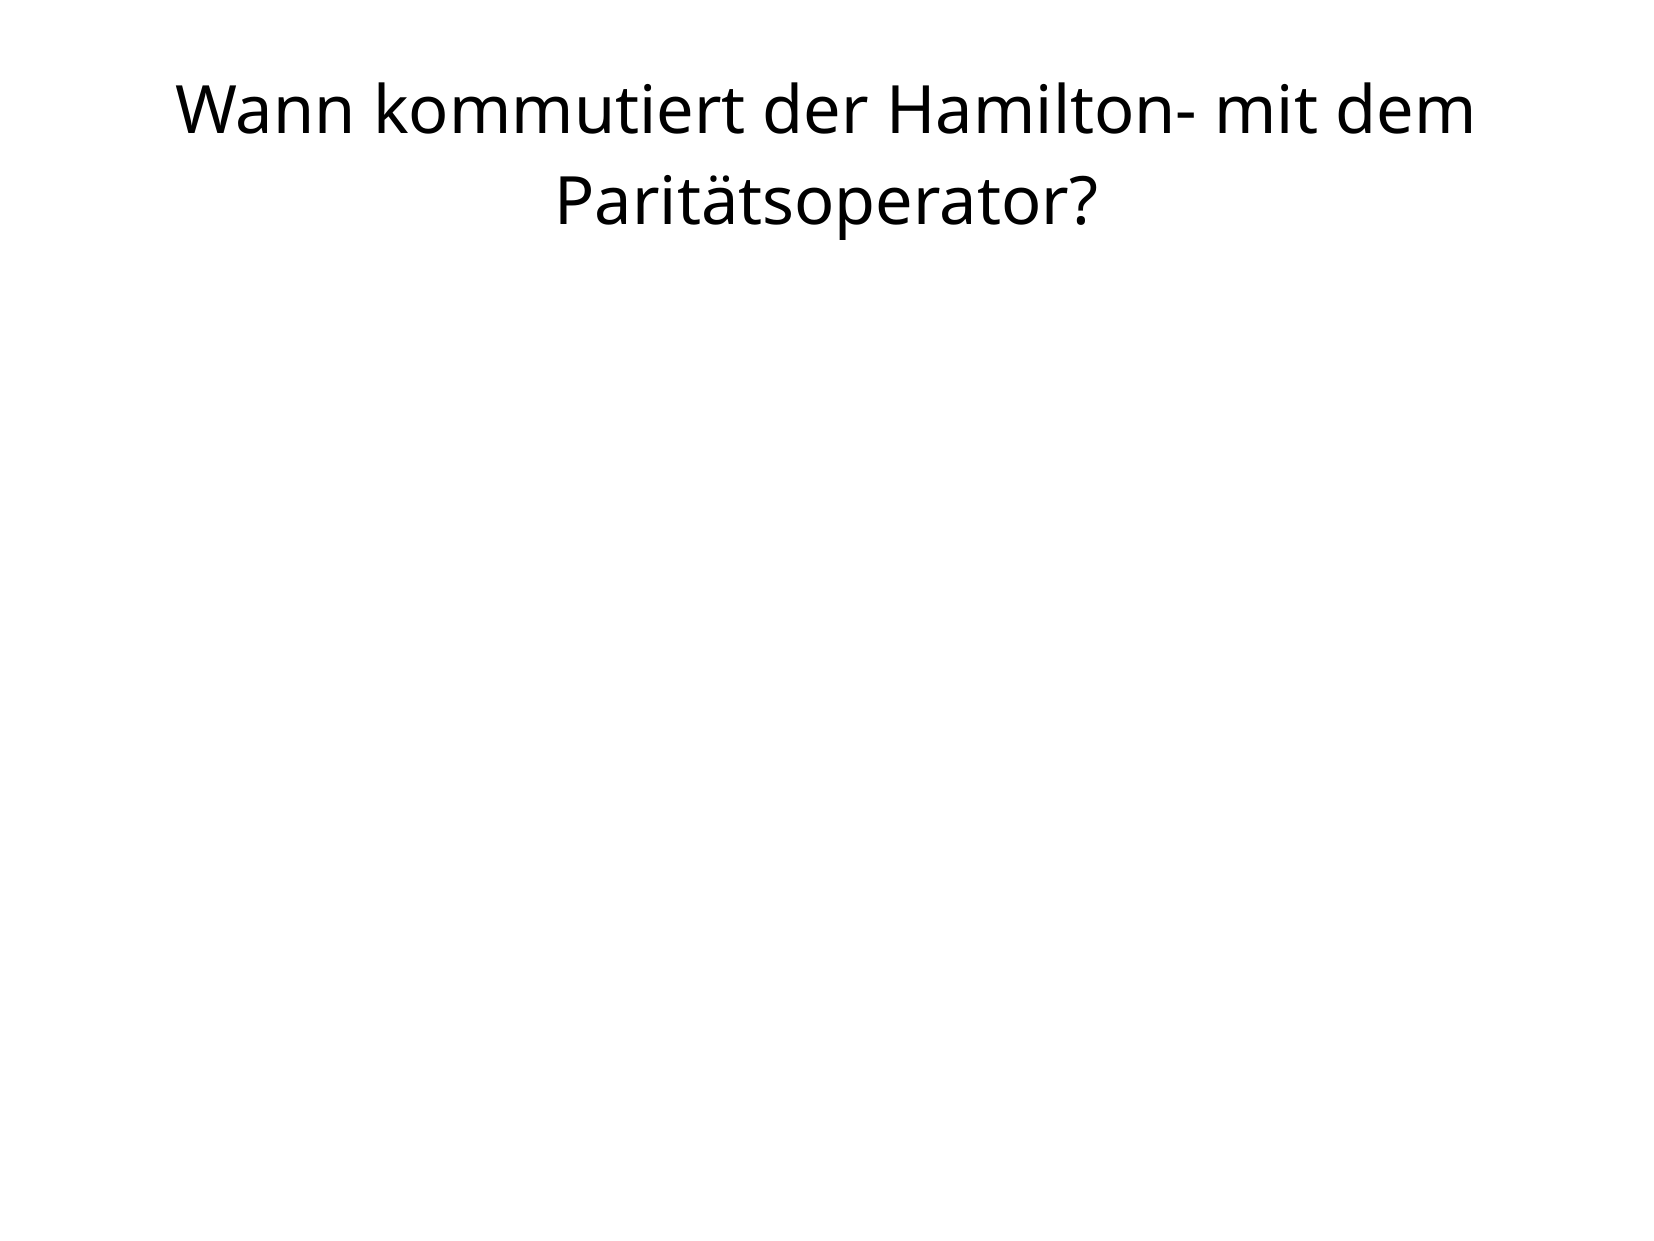

# Wann kommutiert der Hamilton- mit dem Paritätsoperator?